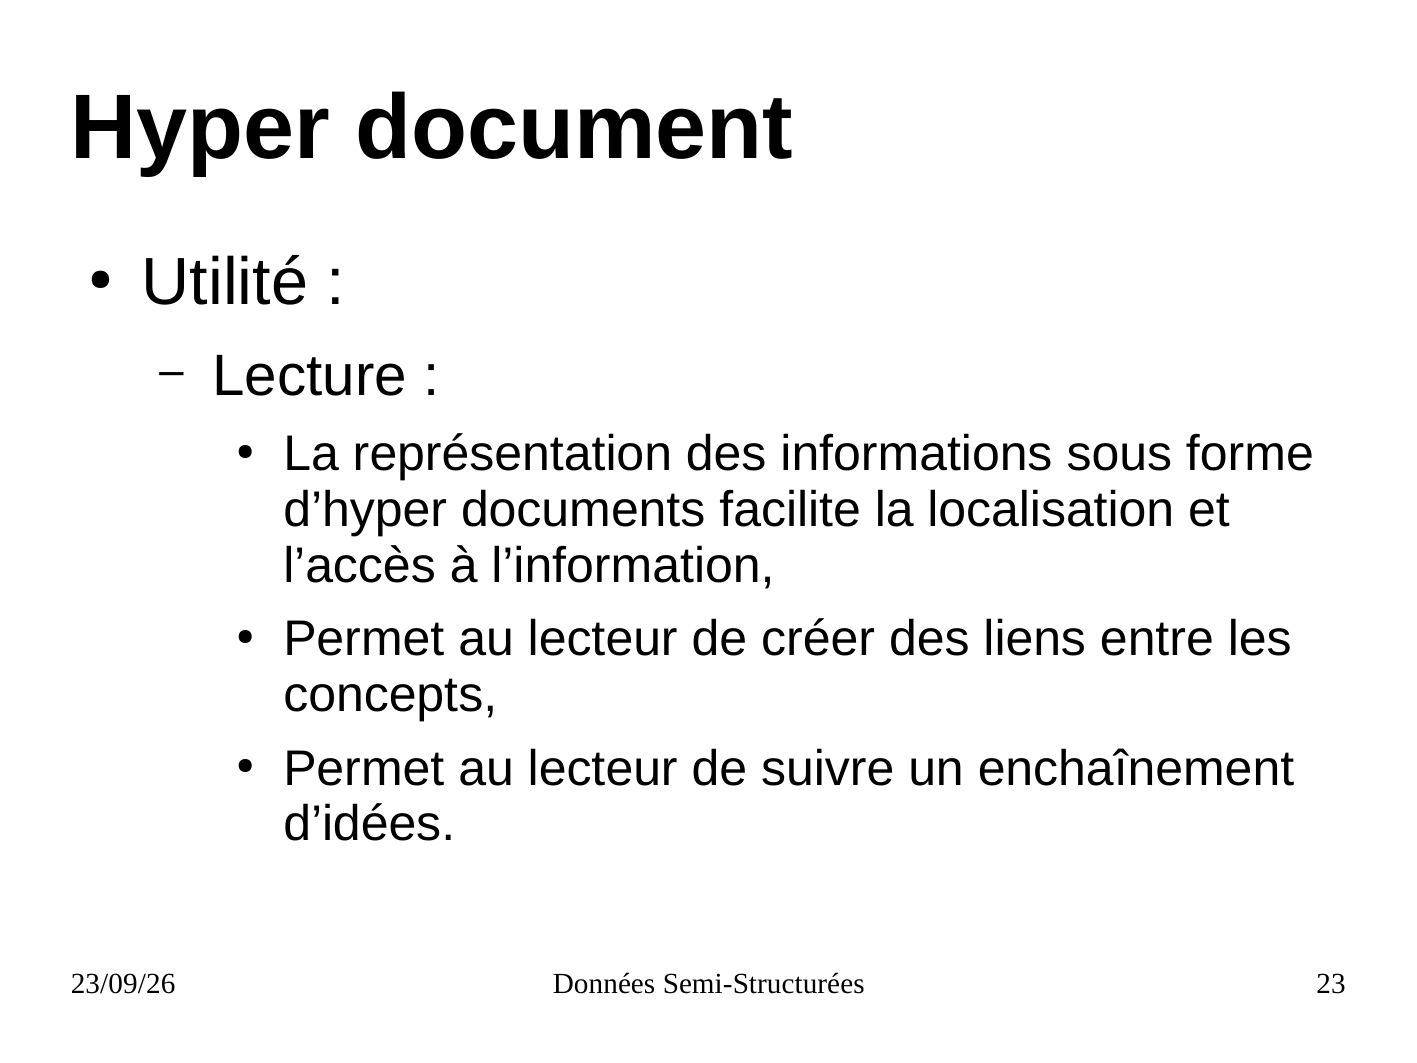

# Hyper document
Utilité :
Lecture :
La représentation des informations sous forme d’hyper documents facilite la localisation et l’accès à l’information,
Permet au lecteur de créer des liens entre les concepts,
Permet au lecteur de suivre un enchaînement d’idées.
Données Semi-Structurées
23